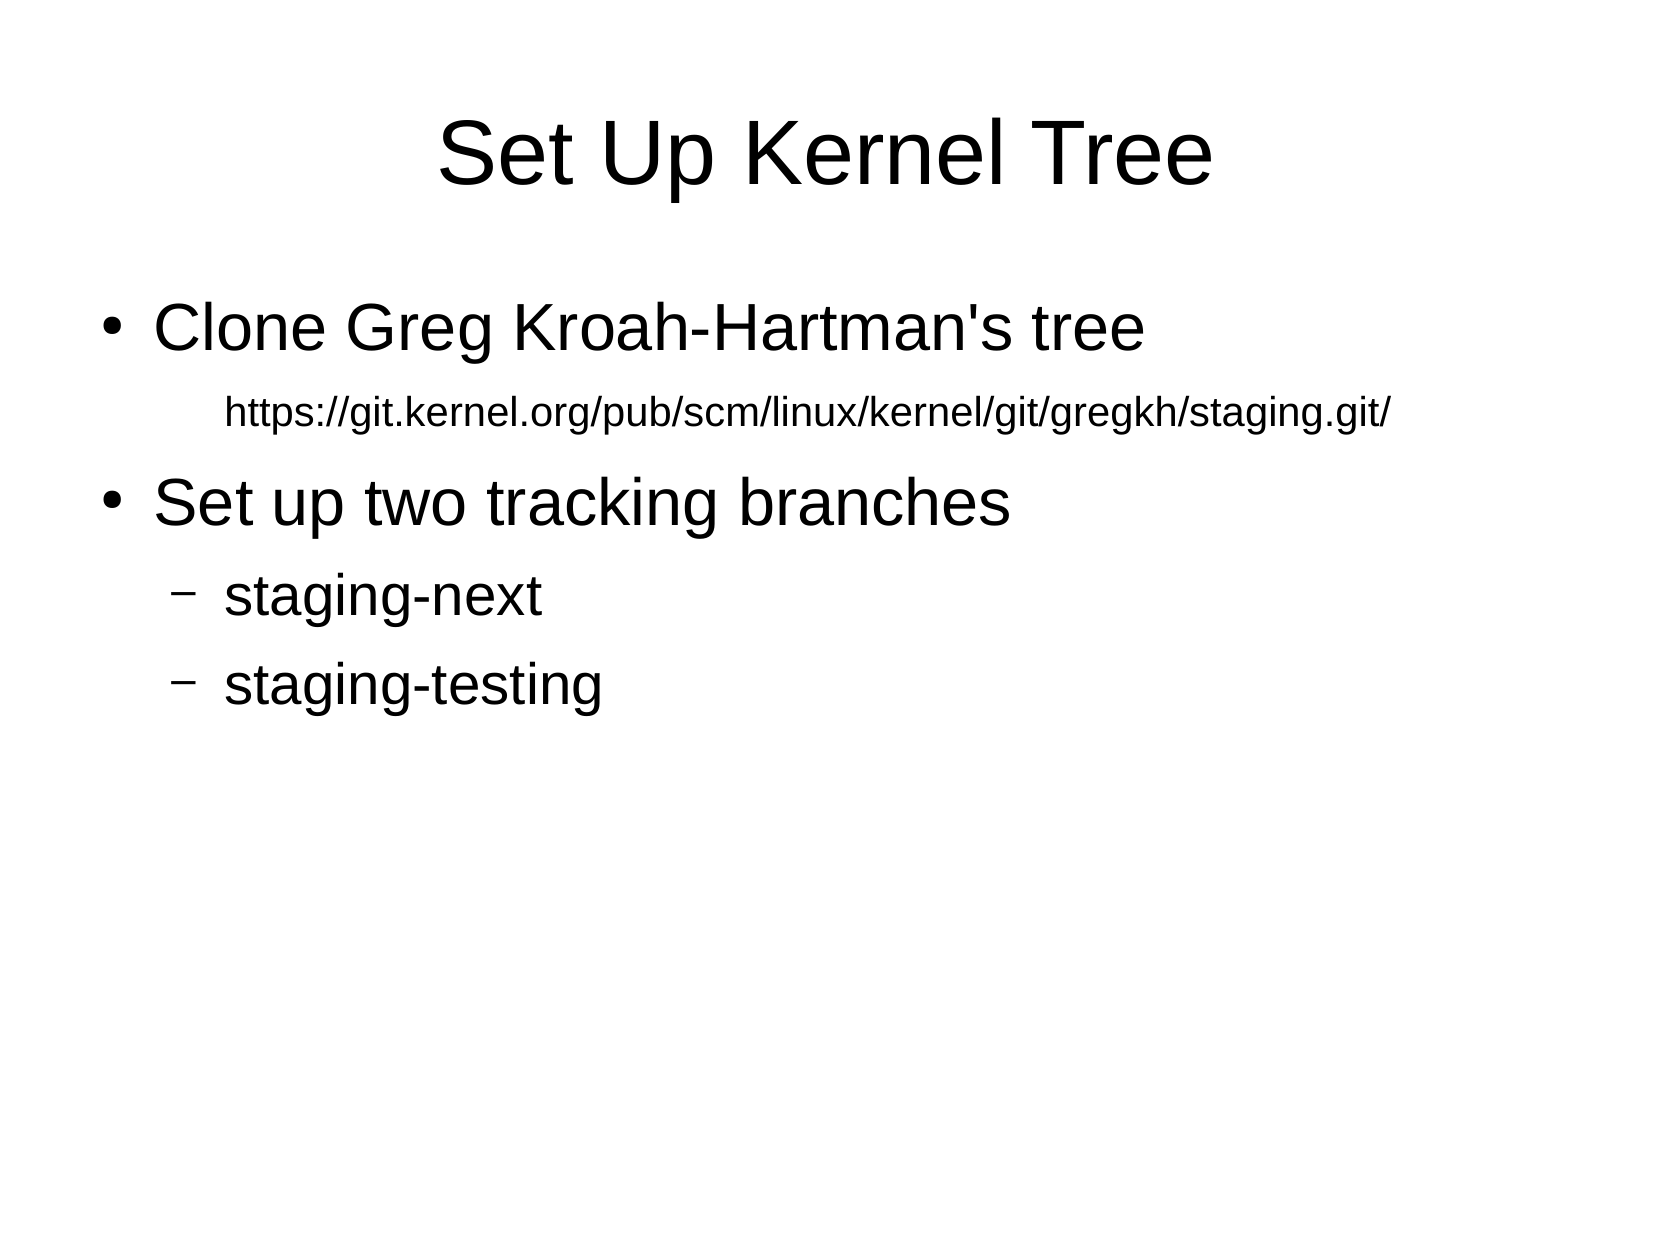

# Set Up Kernel Tree
Clone Greg Kroah-Hartman's tree
https://git.kernel.org/pub/scm/linux/kernel/git/gregkh/staging.git/
Set up two tracking branches
staging-next
staging-testing